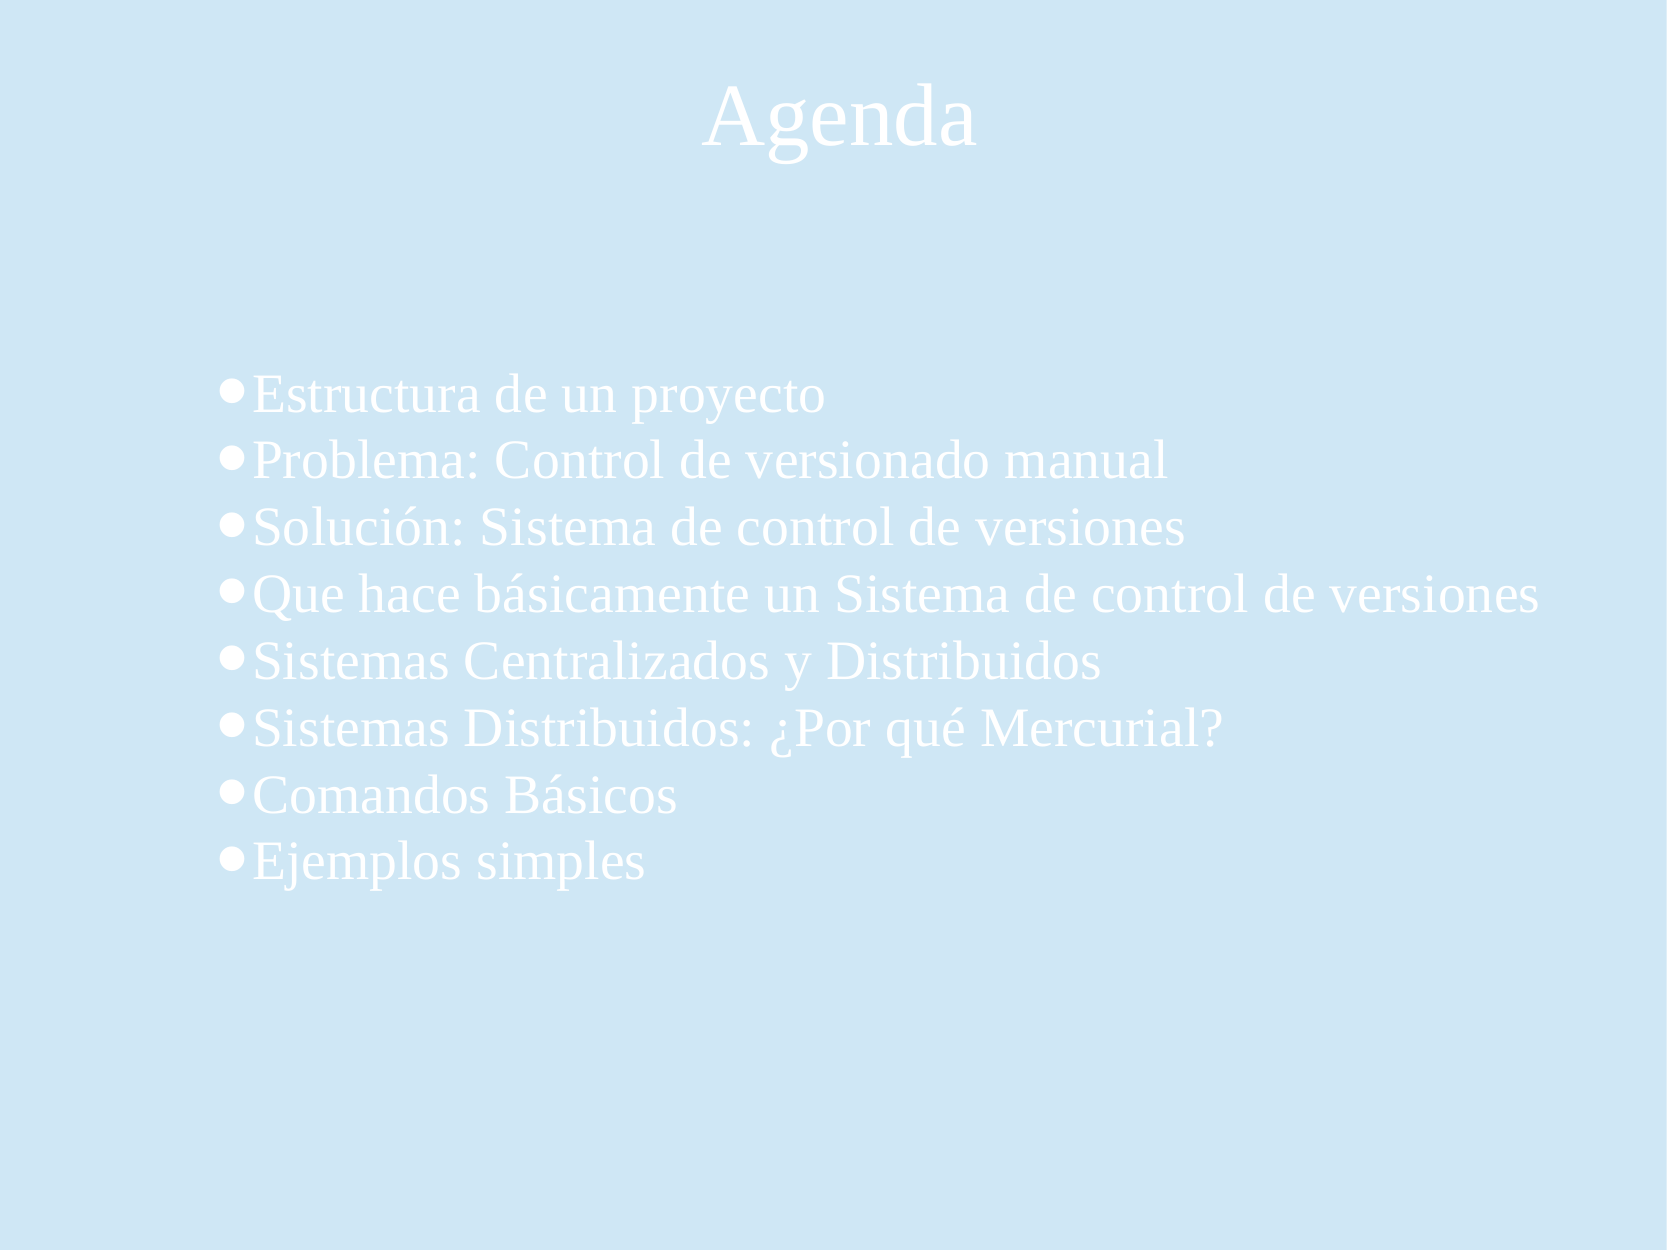

# Agenda
Estructura de un proyecto
Problema: Control de versionado manual
Solución: Sistema de control de versiones
Que hace básicamente un Sistema de control de versiones
Sistemas Centralizados y Distribuidos
Sistemas Distribuidos: ¿Por qué Mercurial?
Comandos Básicos
Ejemplos simples